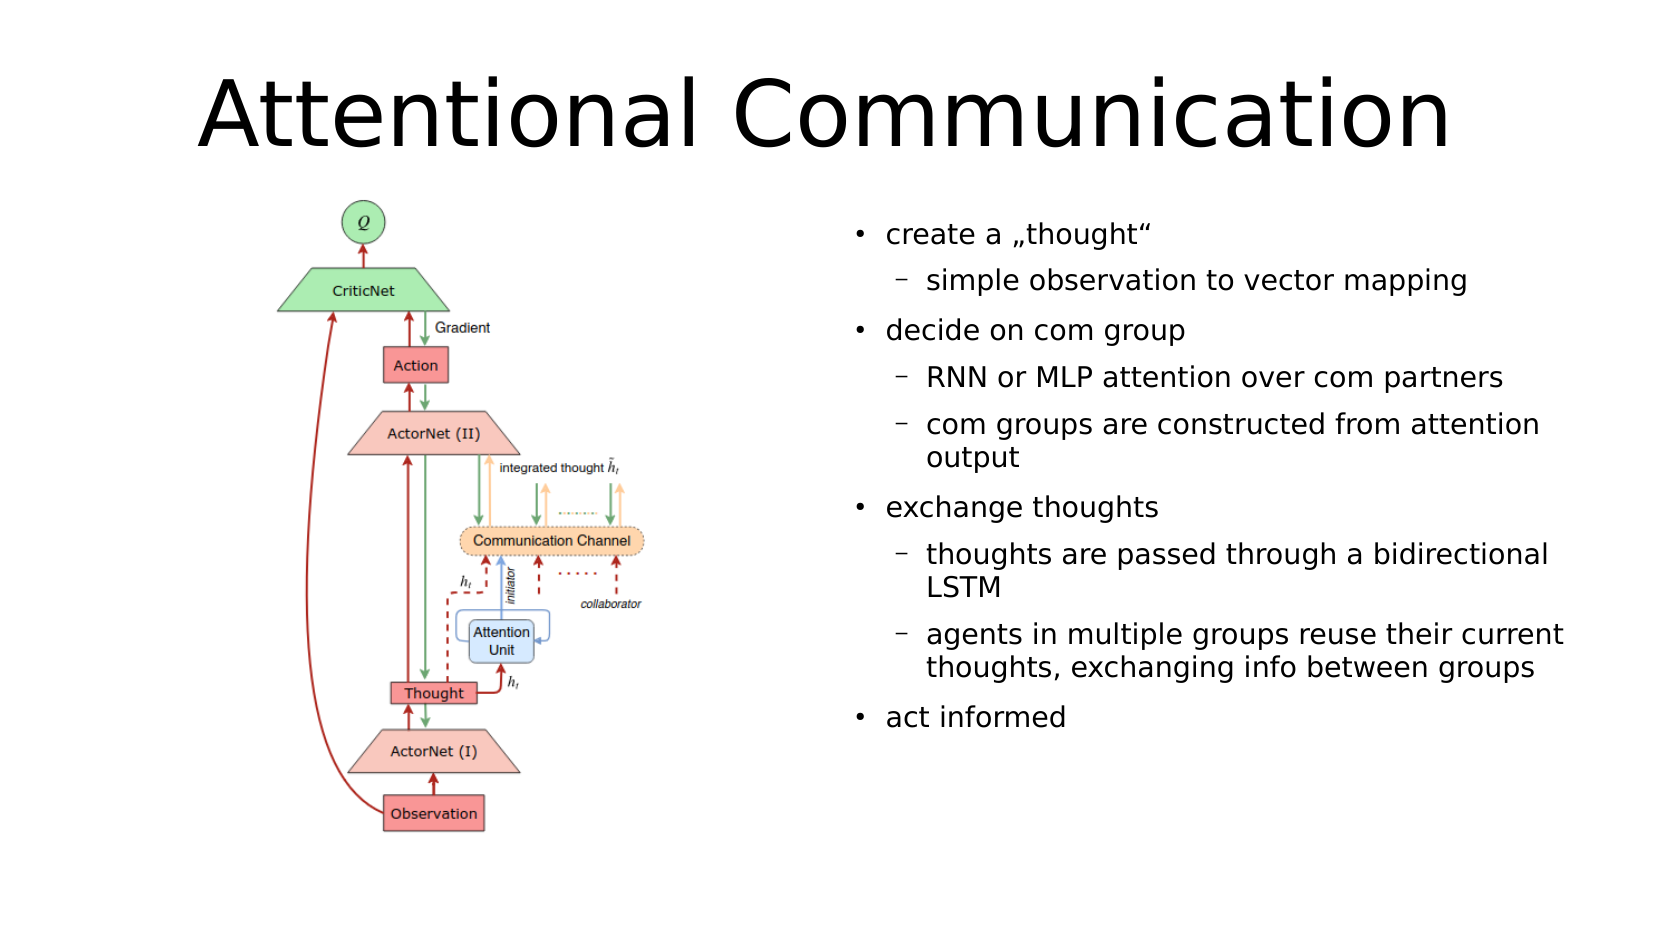

# Attentional Communication
create a „thought“
simple observation to vector mapping
decide on com group
RNN or MLP attention over com partners
com groups are constructed from attention output
exchange thoughts
thoughts are passed through a bidirectional LSTM
agents in multiple groups reuse their current thoughts, exchanging info between groups
act informed